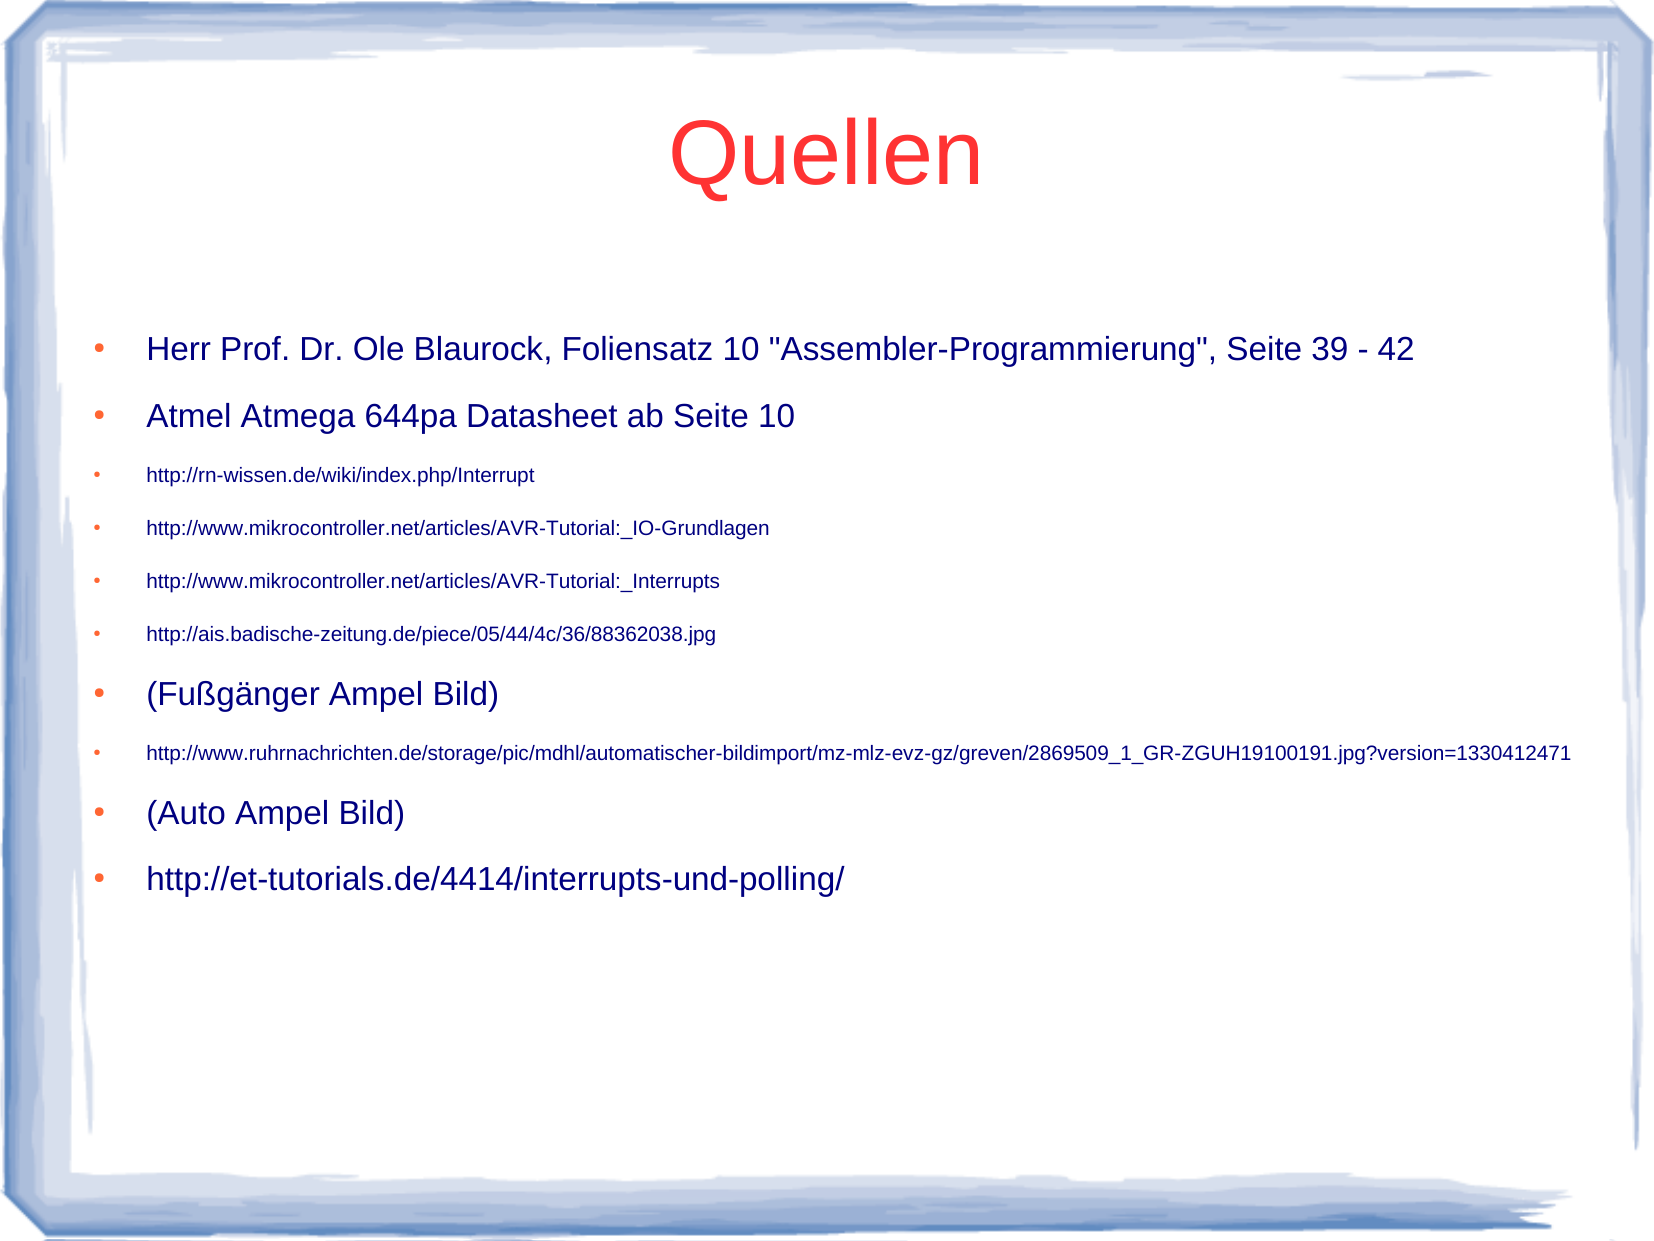

# Quellen
Herr Prof. Dr. Ole Blaurock, Foliensatz 10 "Assembler-Programmierung", Seite 39 - 42
Atmel Atmega 644pa Datasheet ab Seite 10
http://rn-wissen.de/wiki/index.php/Interrupt
http://www.mikrocontroller.net/articles/AVR-Tutorial:_IO-Grundlagen
http://www.mikrocontroller.net/articles/AVR-Tutorial:_Interrupts
http://ais.badische-zeitung.de/piece/05/44/4c/36/88362038.jpg
(Fußgänger Ampel Bild)
http://www.ruhrnachrichten.de/storage/pic/mdhl/automatischer-bildimport/mz-mlz-evz-gz/greven/2869509_1_GR-ZGUH19100191.jpg?version=1330412471
(Auto Ampel Bild)
http://et-tutorials.de/4414/interrupts-und-polling/